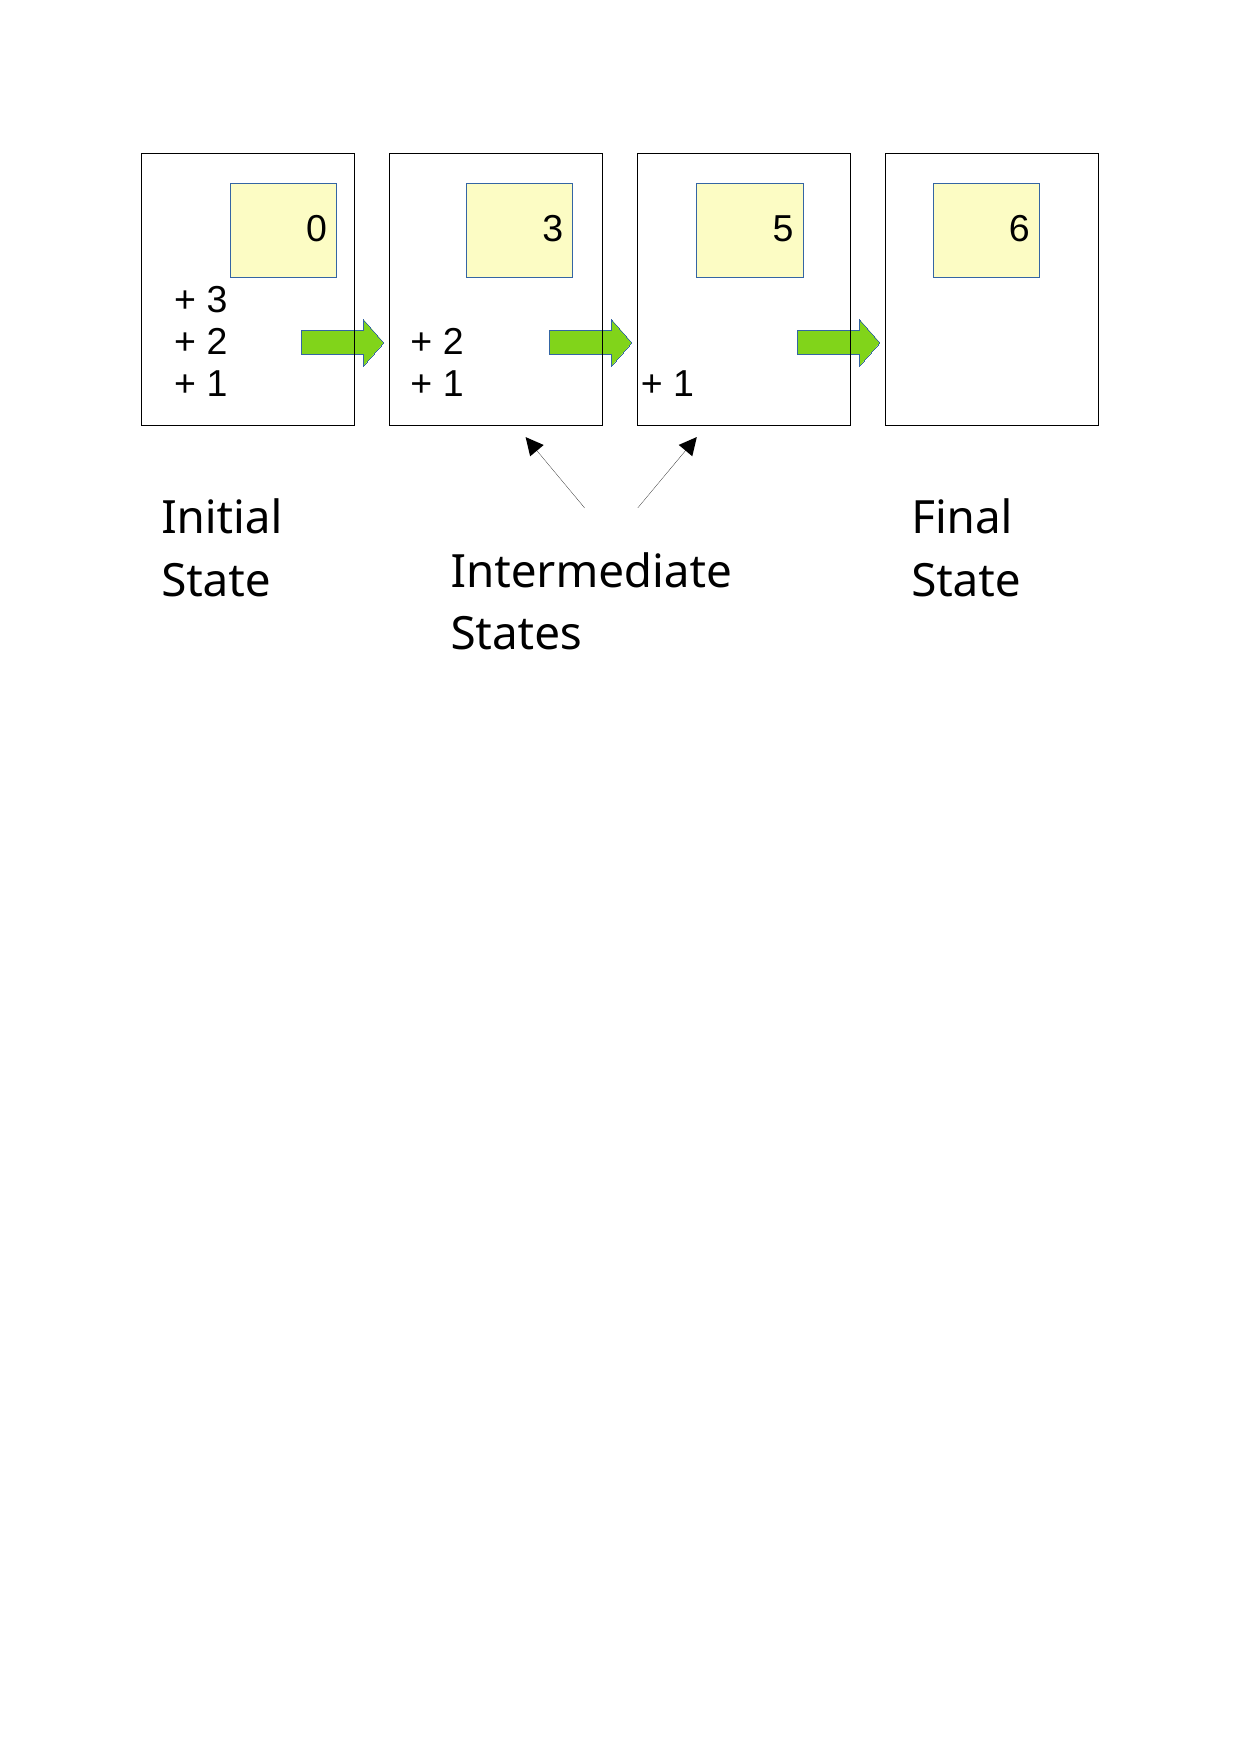

0
 0
 0
 0
 0
 3
 5
 6
+ 3
+ 2
+ 1
+ 2
+ 1
+ 1
Initial State
Final State
Intermediate States